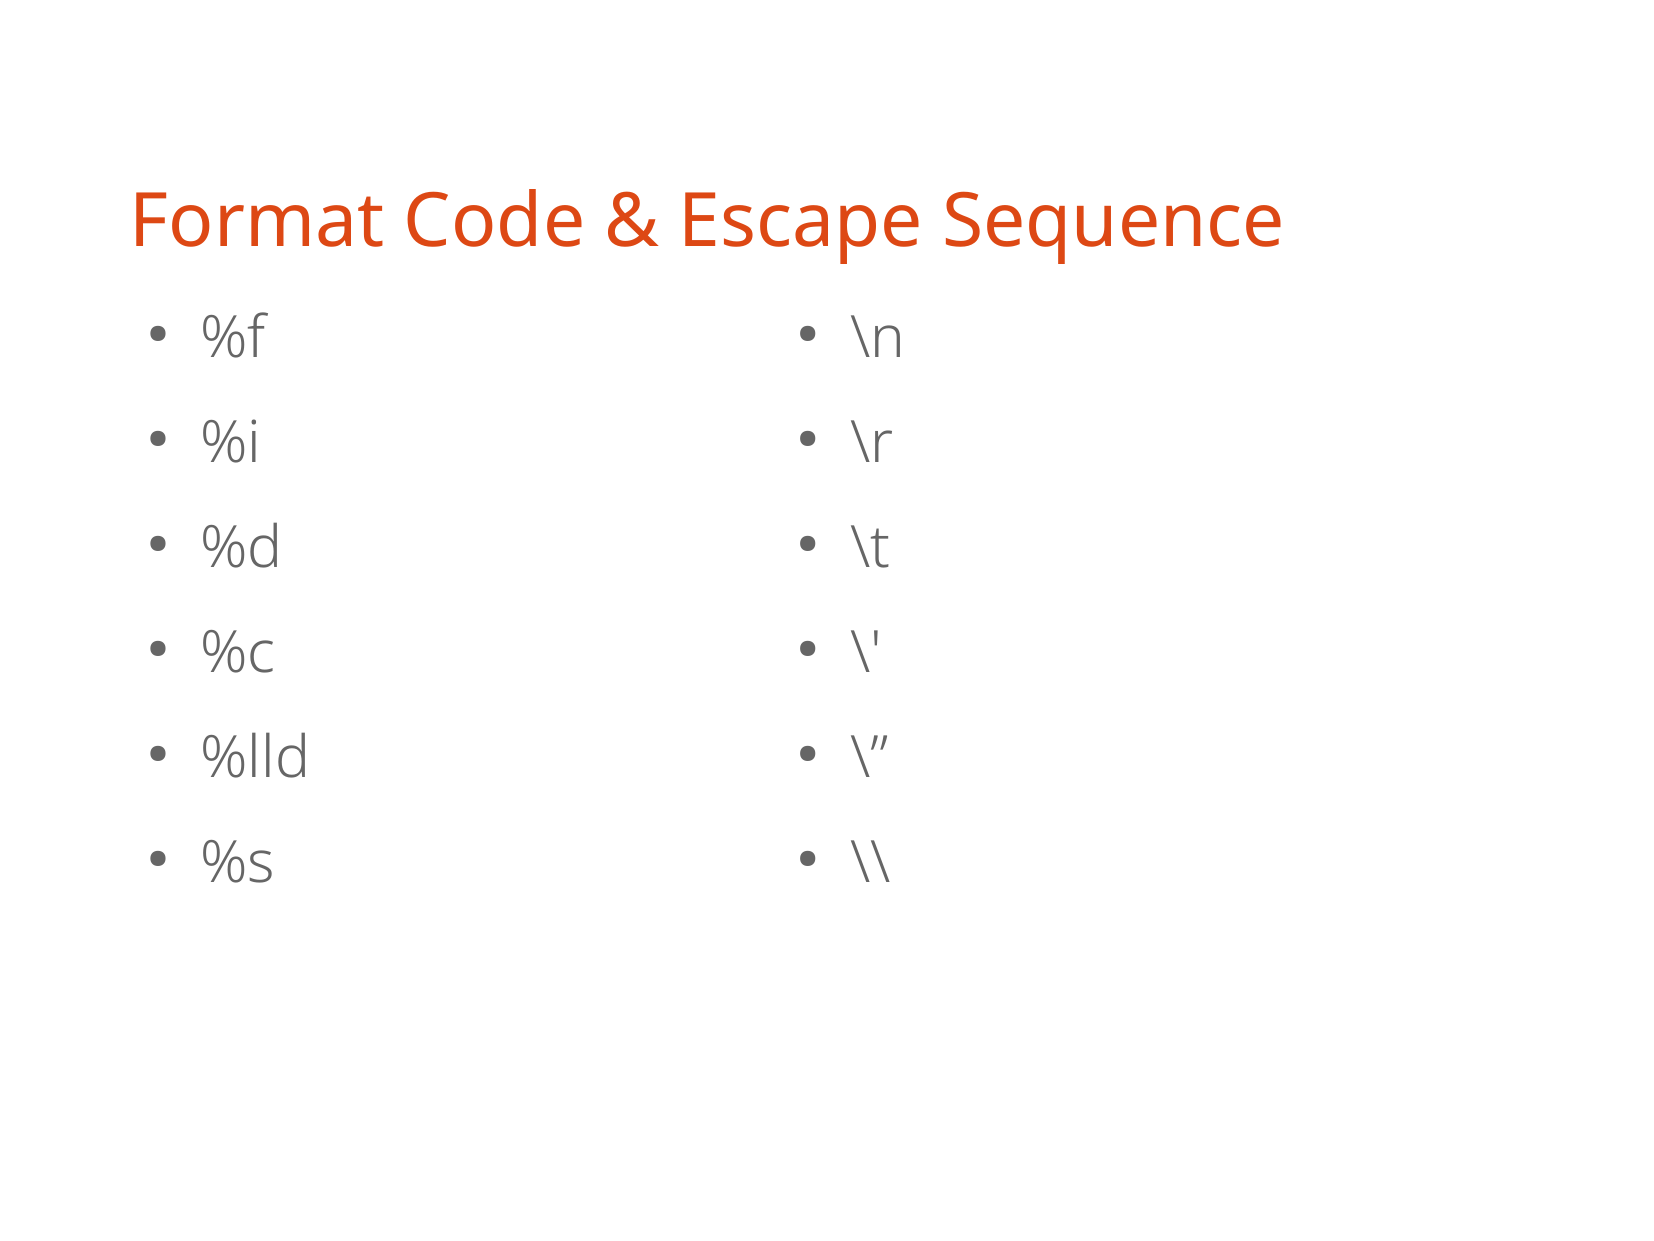

# Format Code & Escape Sequence
%f
%i
%d
%c
%lld
%s
\n
\r
\t
\'
\”
\\